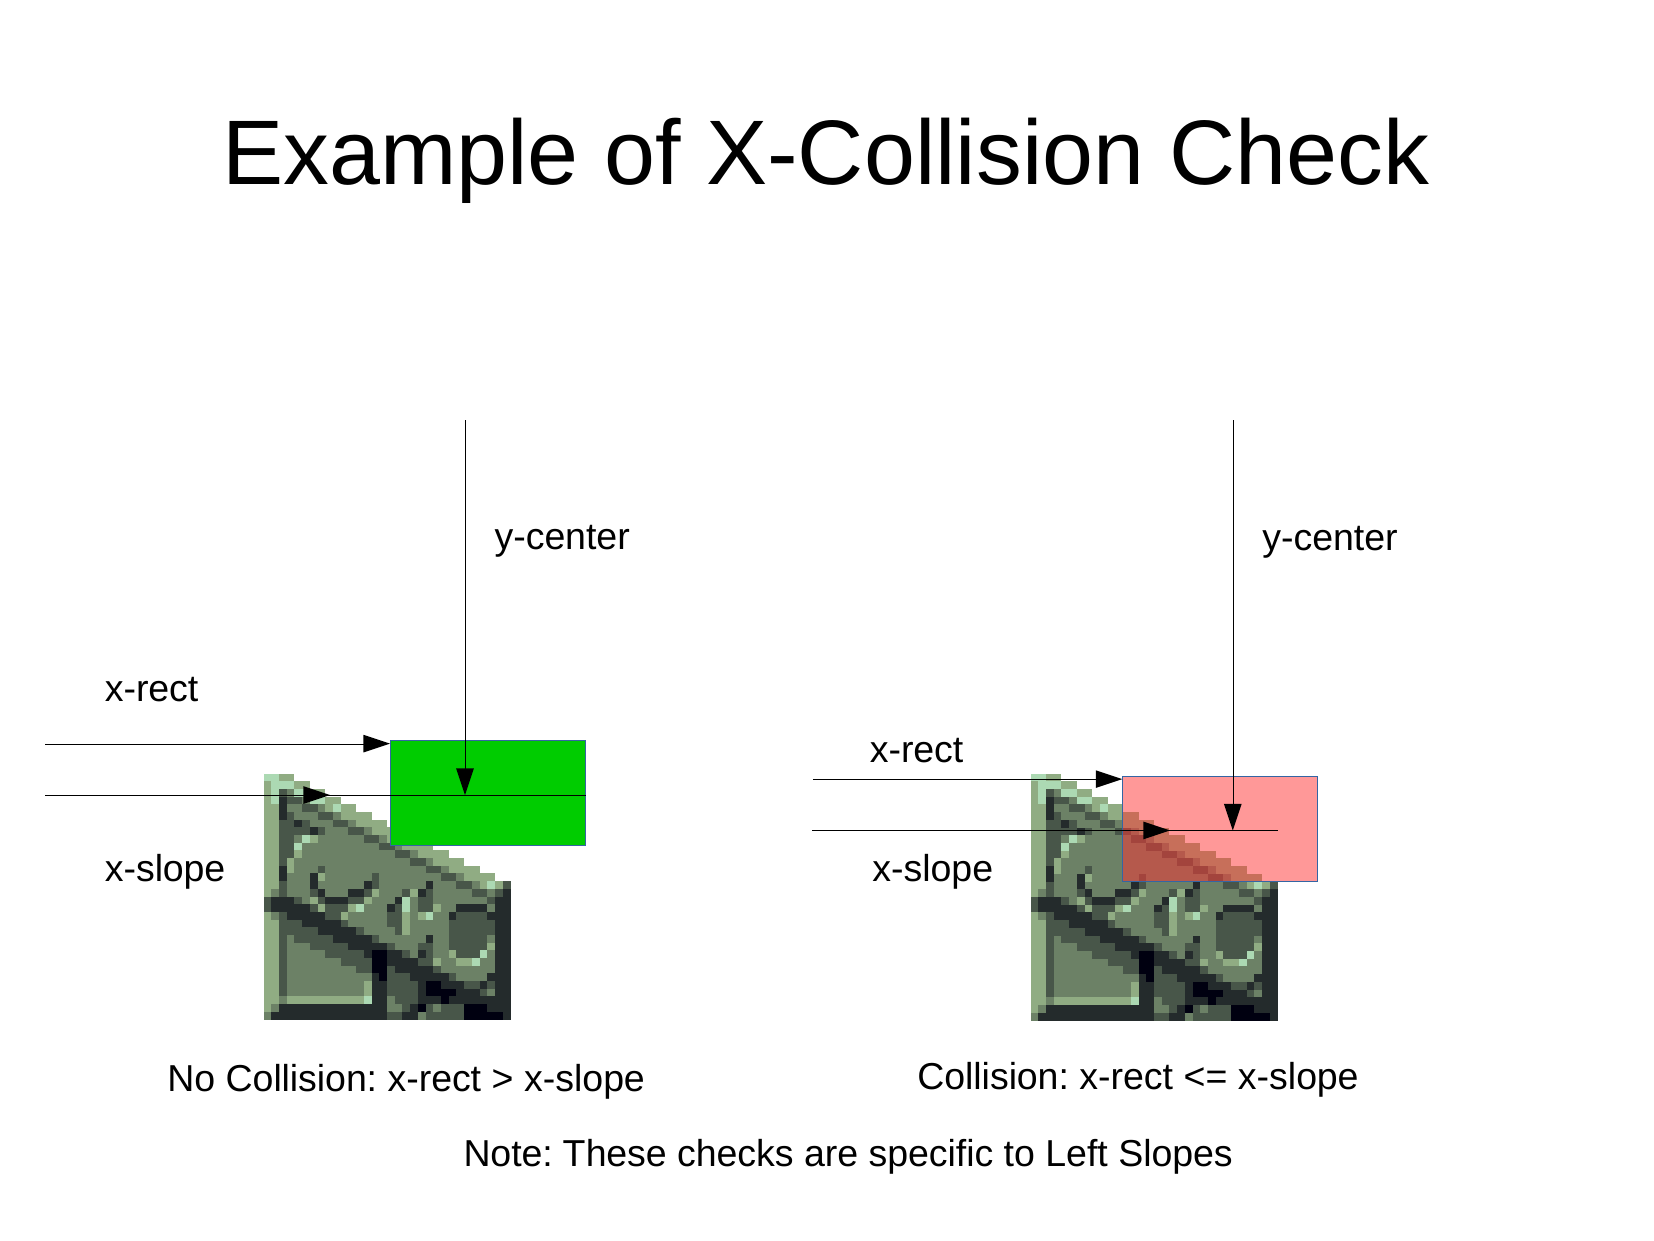

# Example of X-Collision Check
y-center
y-center
x-rect
x-rect
x-slope
x-slope
Collision: x-rect <= x-slope
No Collision: x-rect > x-slope
Note: These checks are specific to Left Slopes